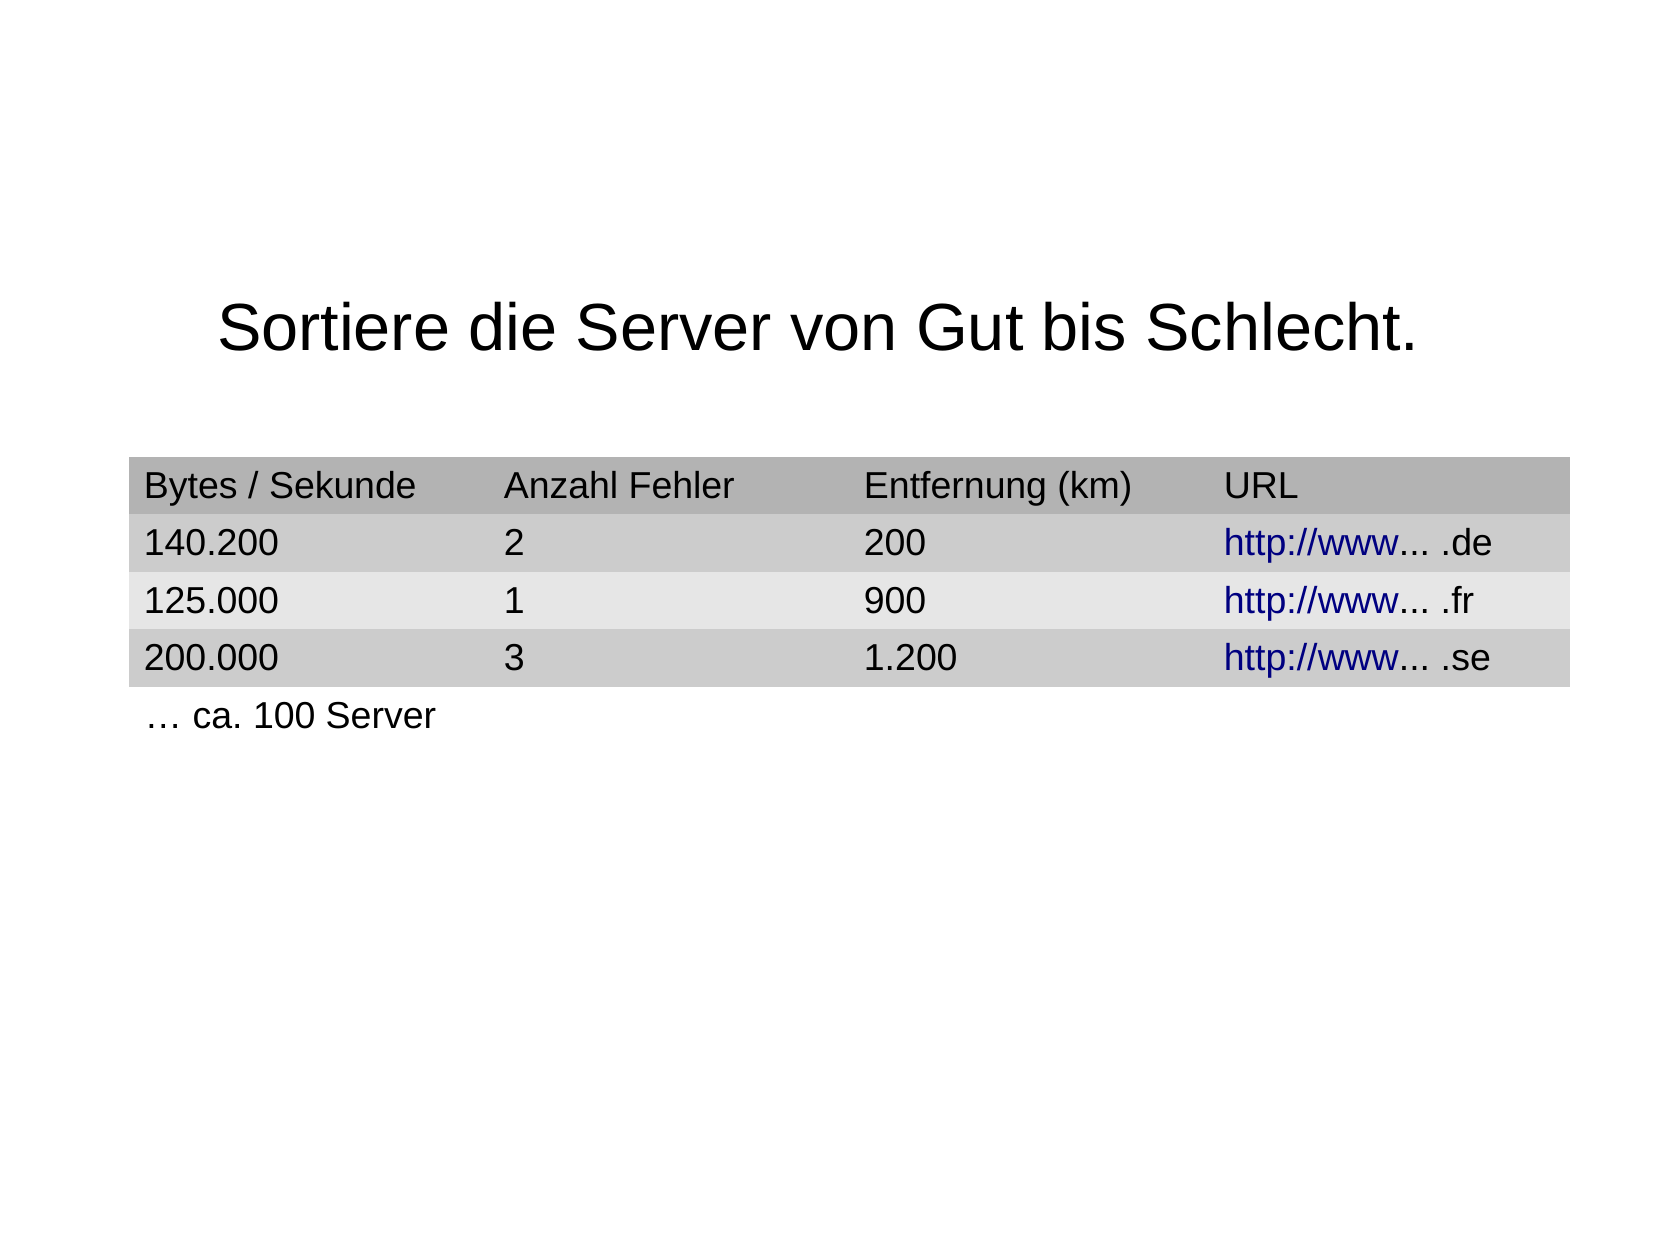

# Sortiere die Server von Gut bis Schlecht.
| Bytes / Sekunde | Anzahl Fehler | Entfernung (km) | URL |
| --- | --- | --- | --- |
| 140.200 | 2 | 200 | http://www... .de |
| 125.000 | 1 | 900 | http://www... .fr |
| 200.000 | 3 | 1.200 | http://www... .se |
… ca. 100 Server